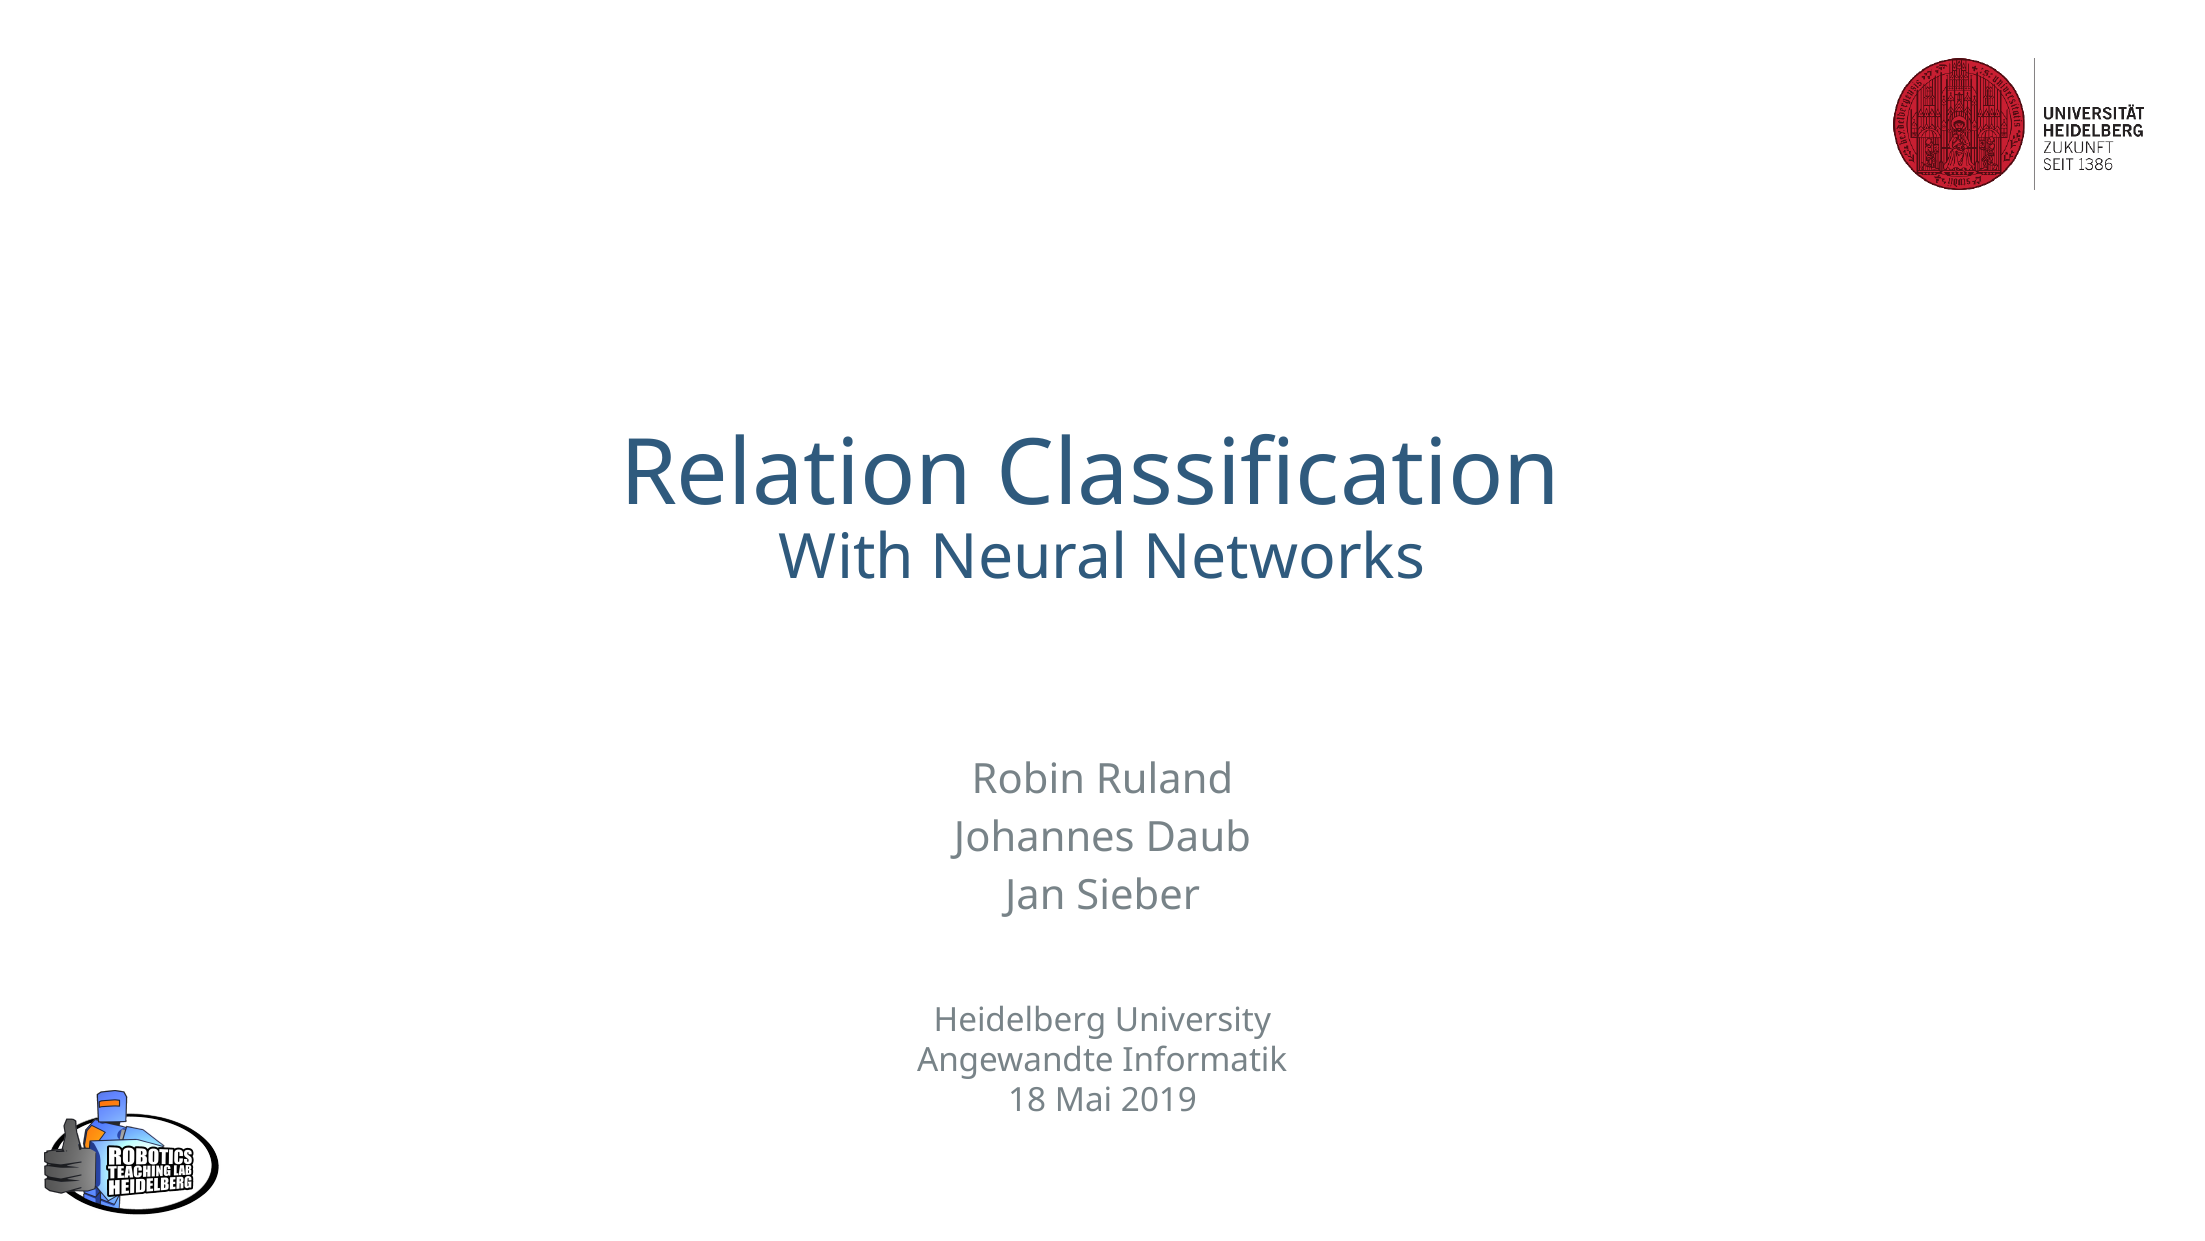

# Relation Classification With Neural Networks
Robin Ruland
Johannes Daub
Jan Sieber
Heidelberg University
Angewandte Informatik
18 Mai 2019